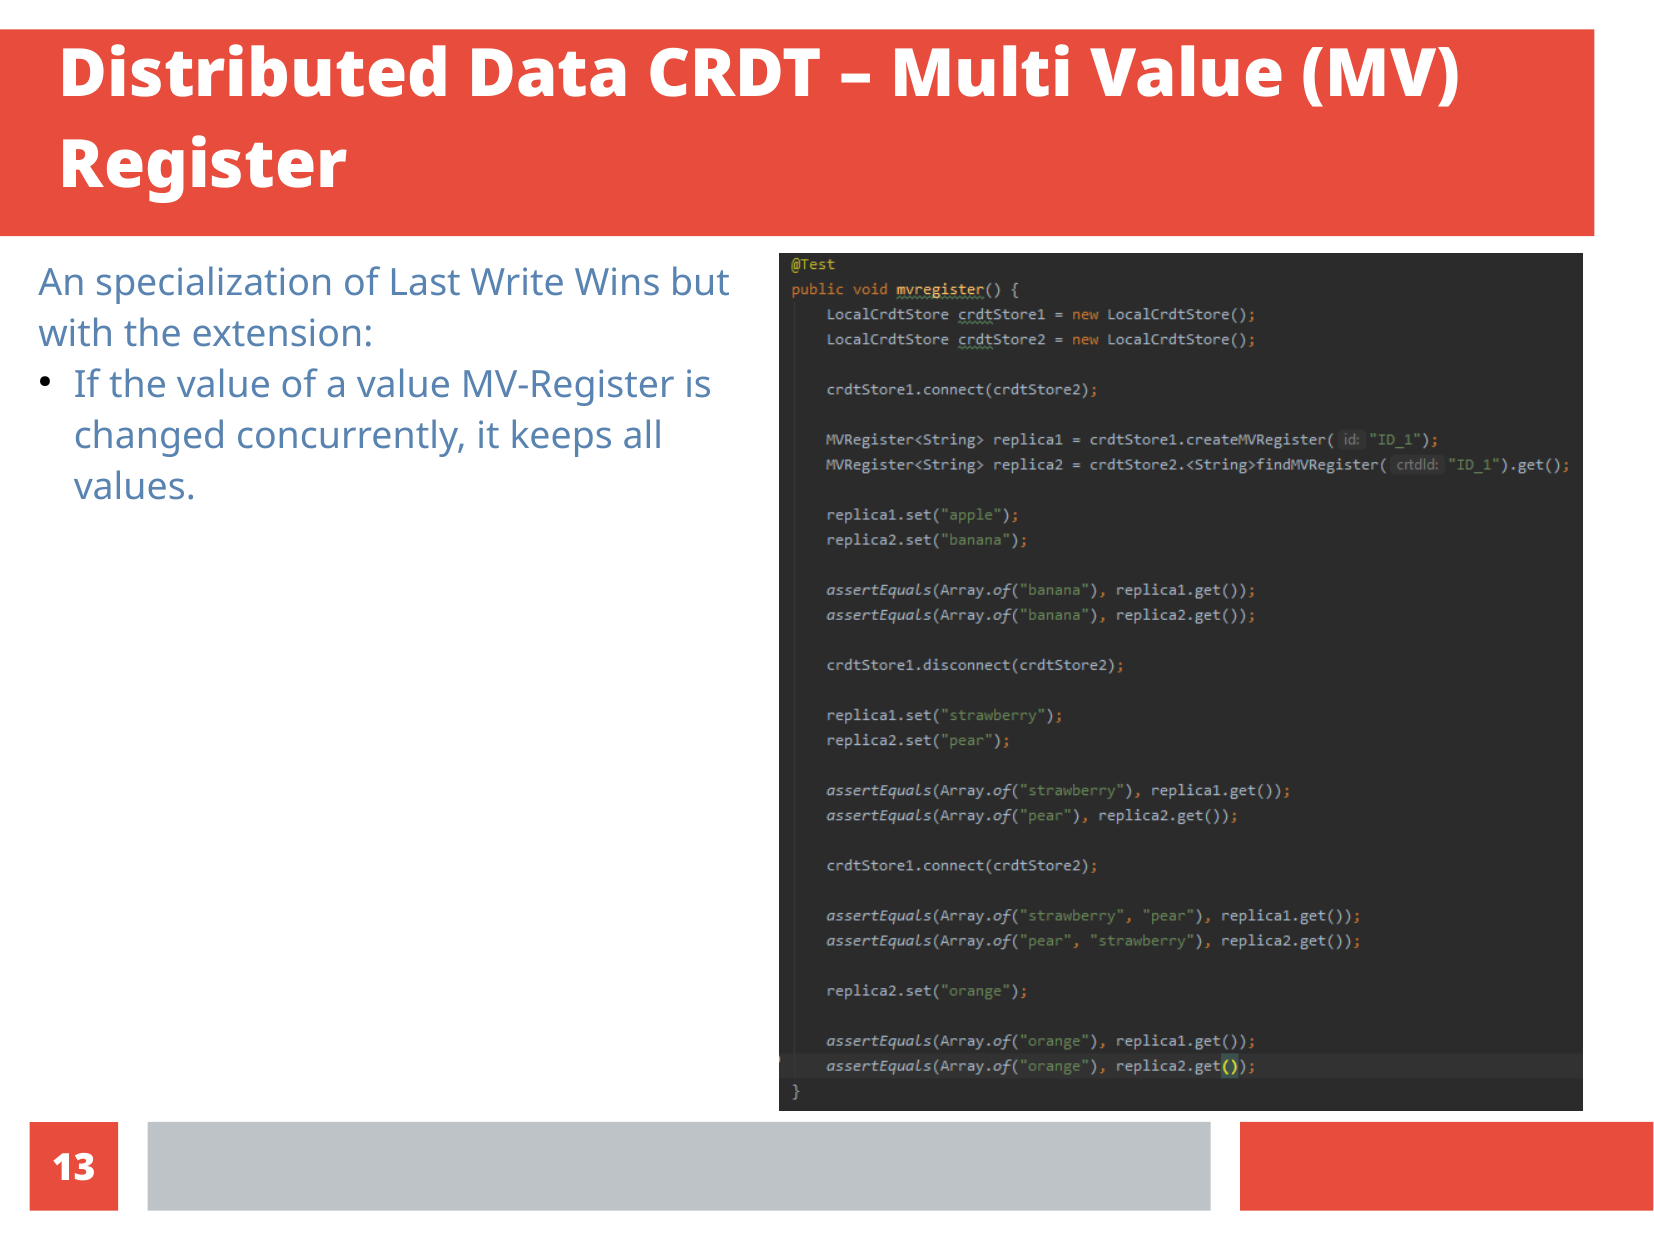

# Distributed Data CRDT – Multi Value (MV) Register
An specialization of Last Write Wins but with the extension:
If the value of a value MV-Register is changed concurrently, it keeps all values.
13